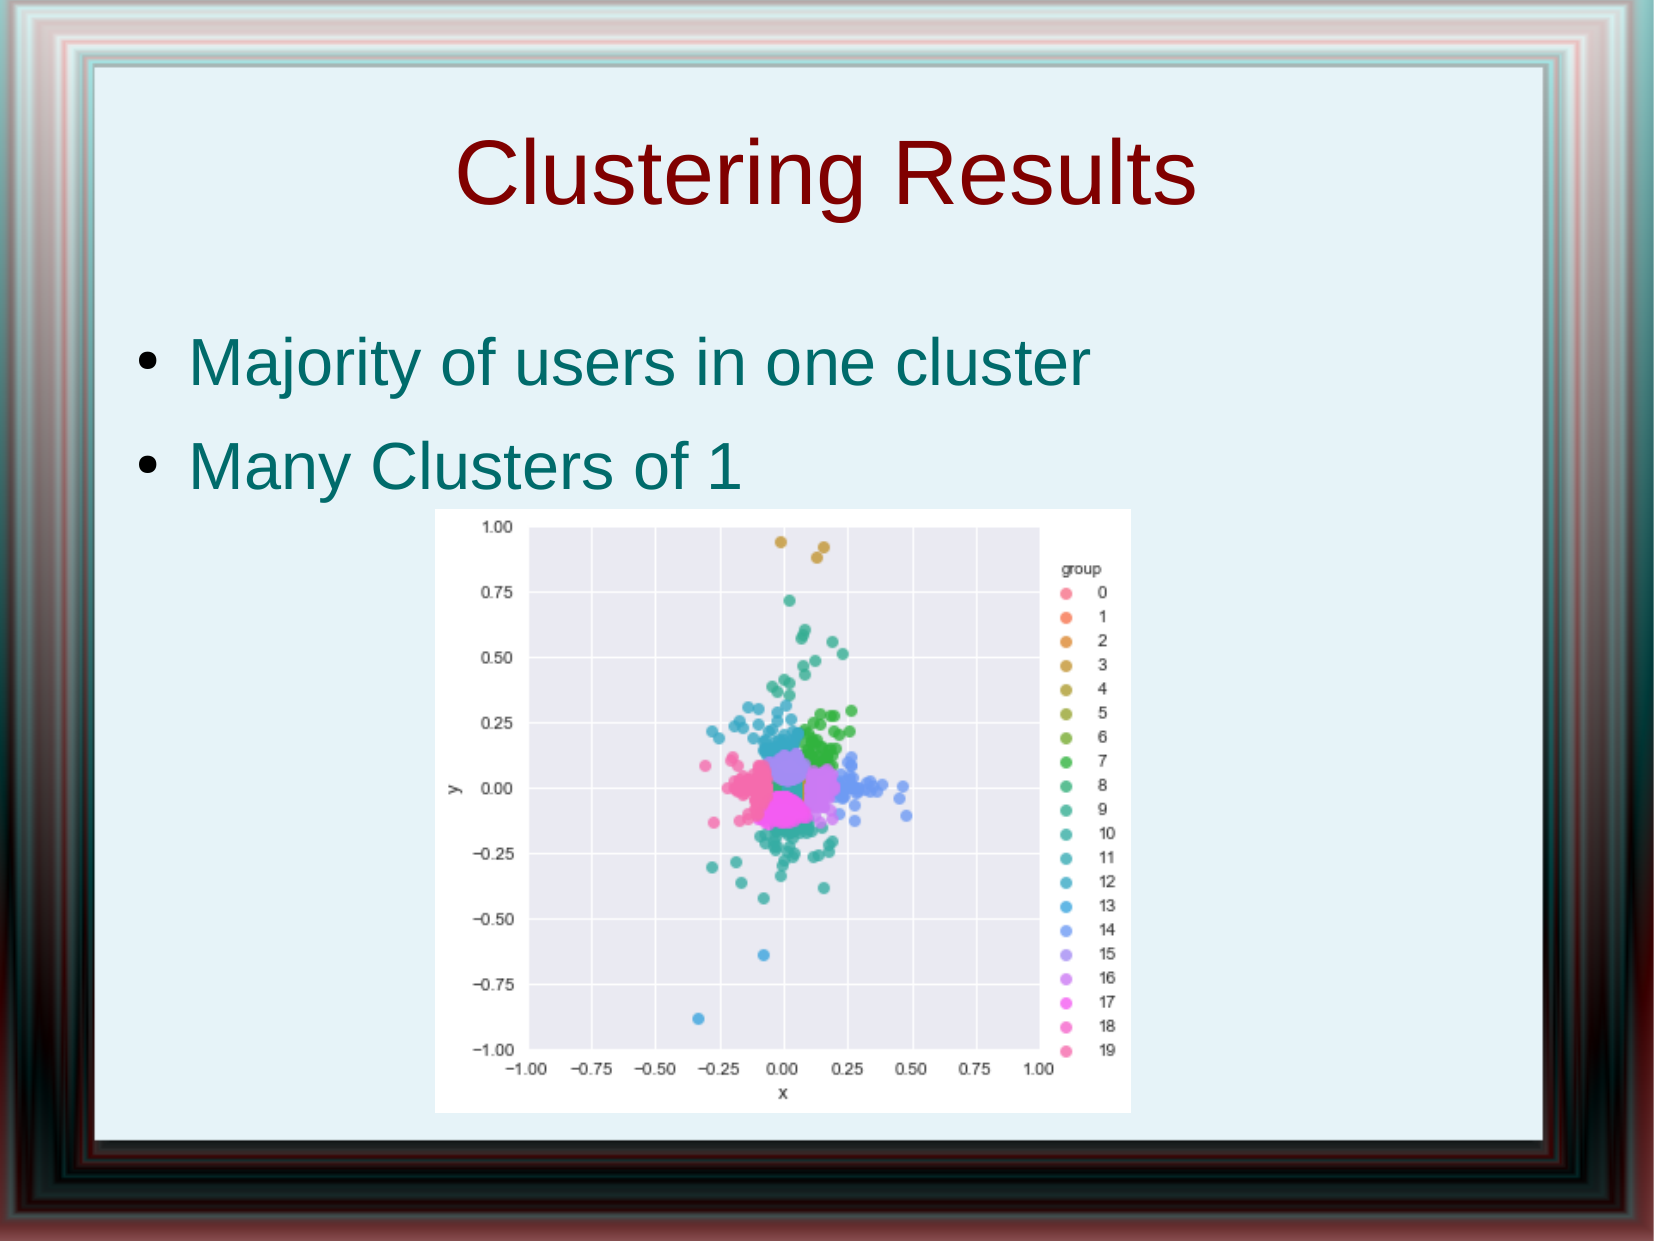

# Clustering Results
Majority of users in one cluster
Many Clusters of 1